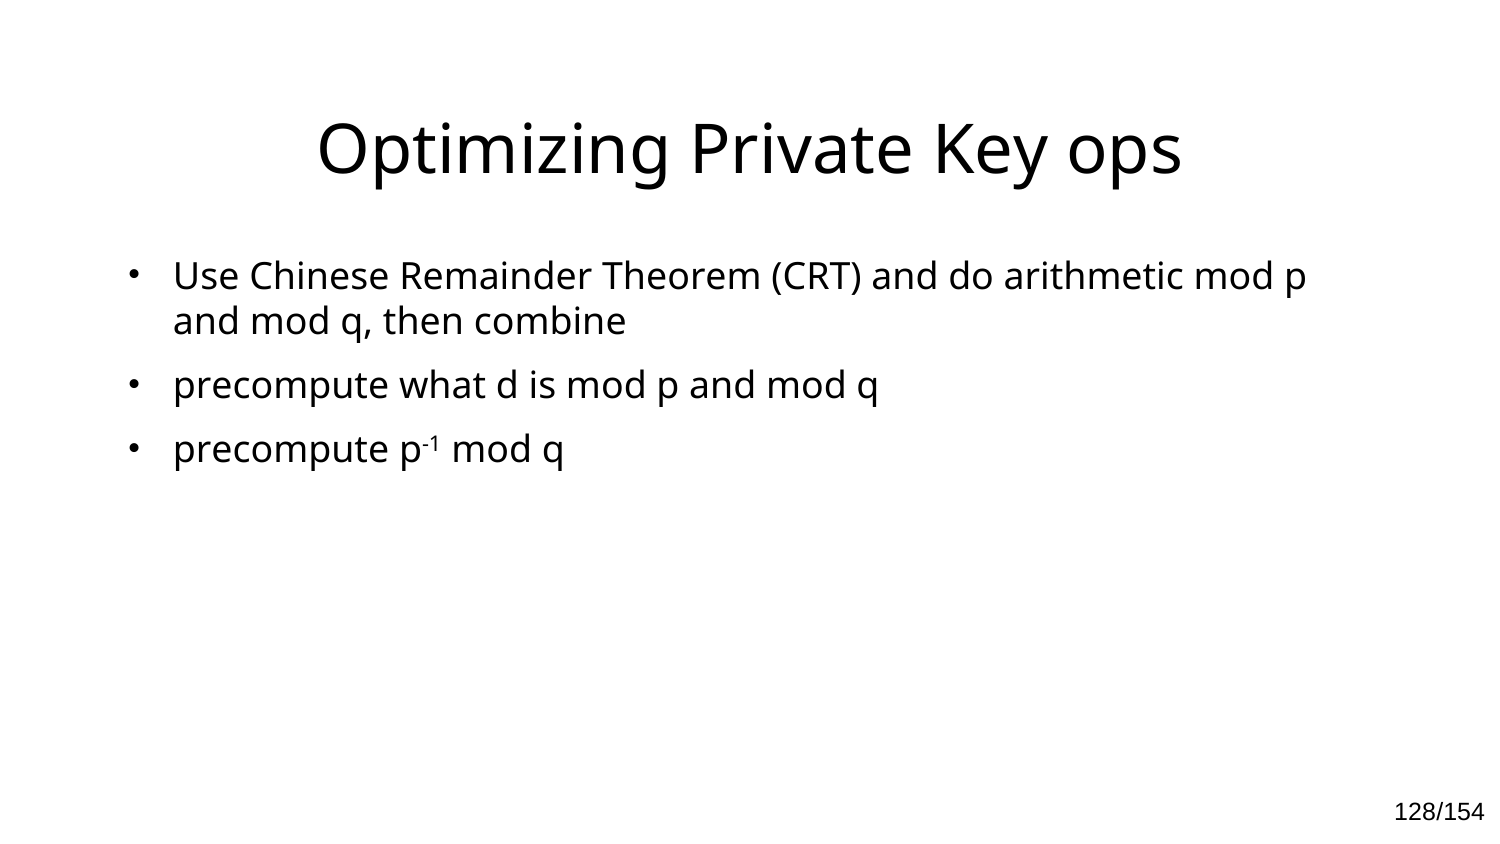

# Optimizing Private Key ops
Use Chinese Remainder Theorem (CRT) and do arithmetic mod p and mod q, then combine
precompute what d is mod p and mod q
precompute p-1 mod q